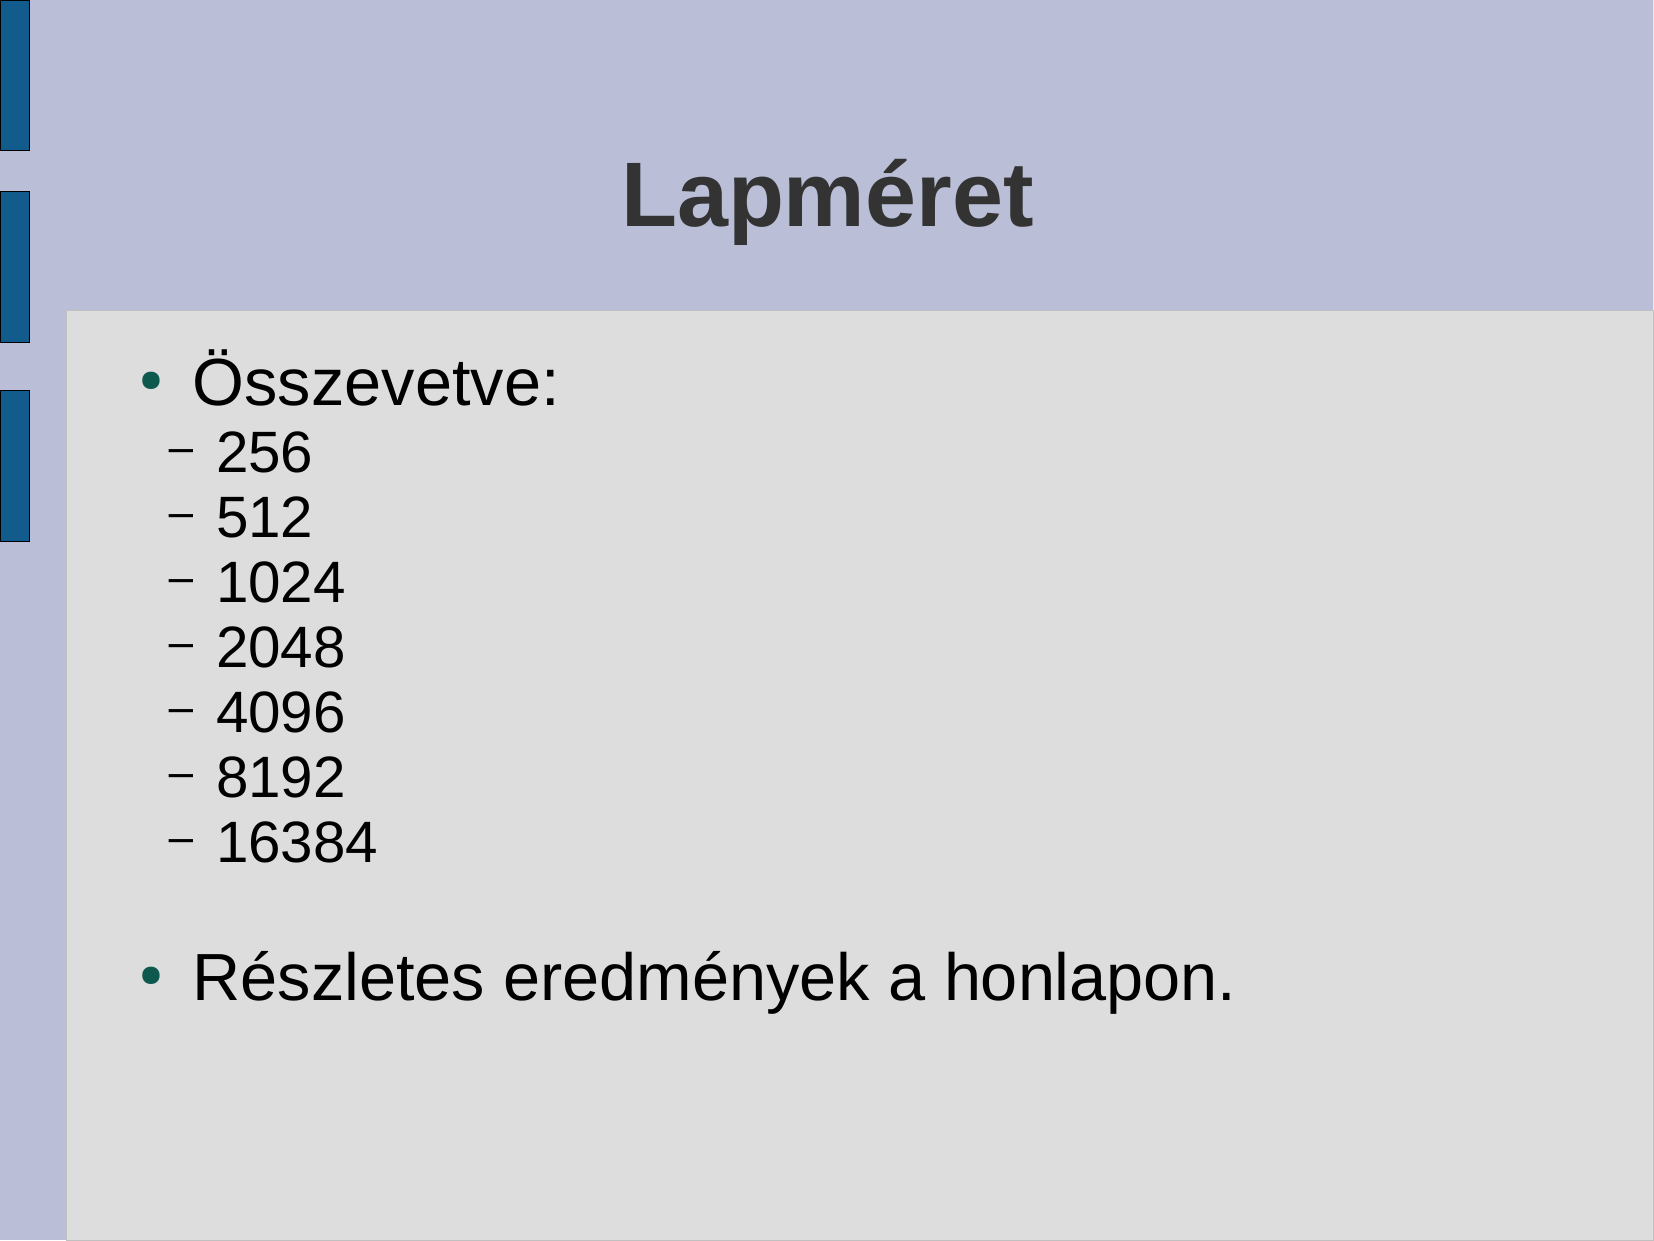

# Lapméret
Összevetve:
256
512
1024
2048
4096
8192
16384
Részletes eredmények a honlapon.